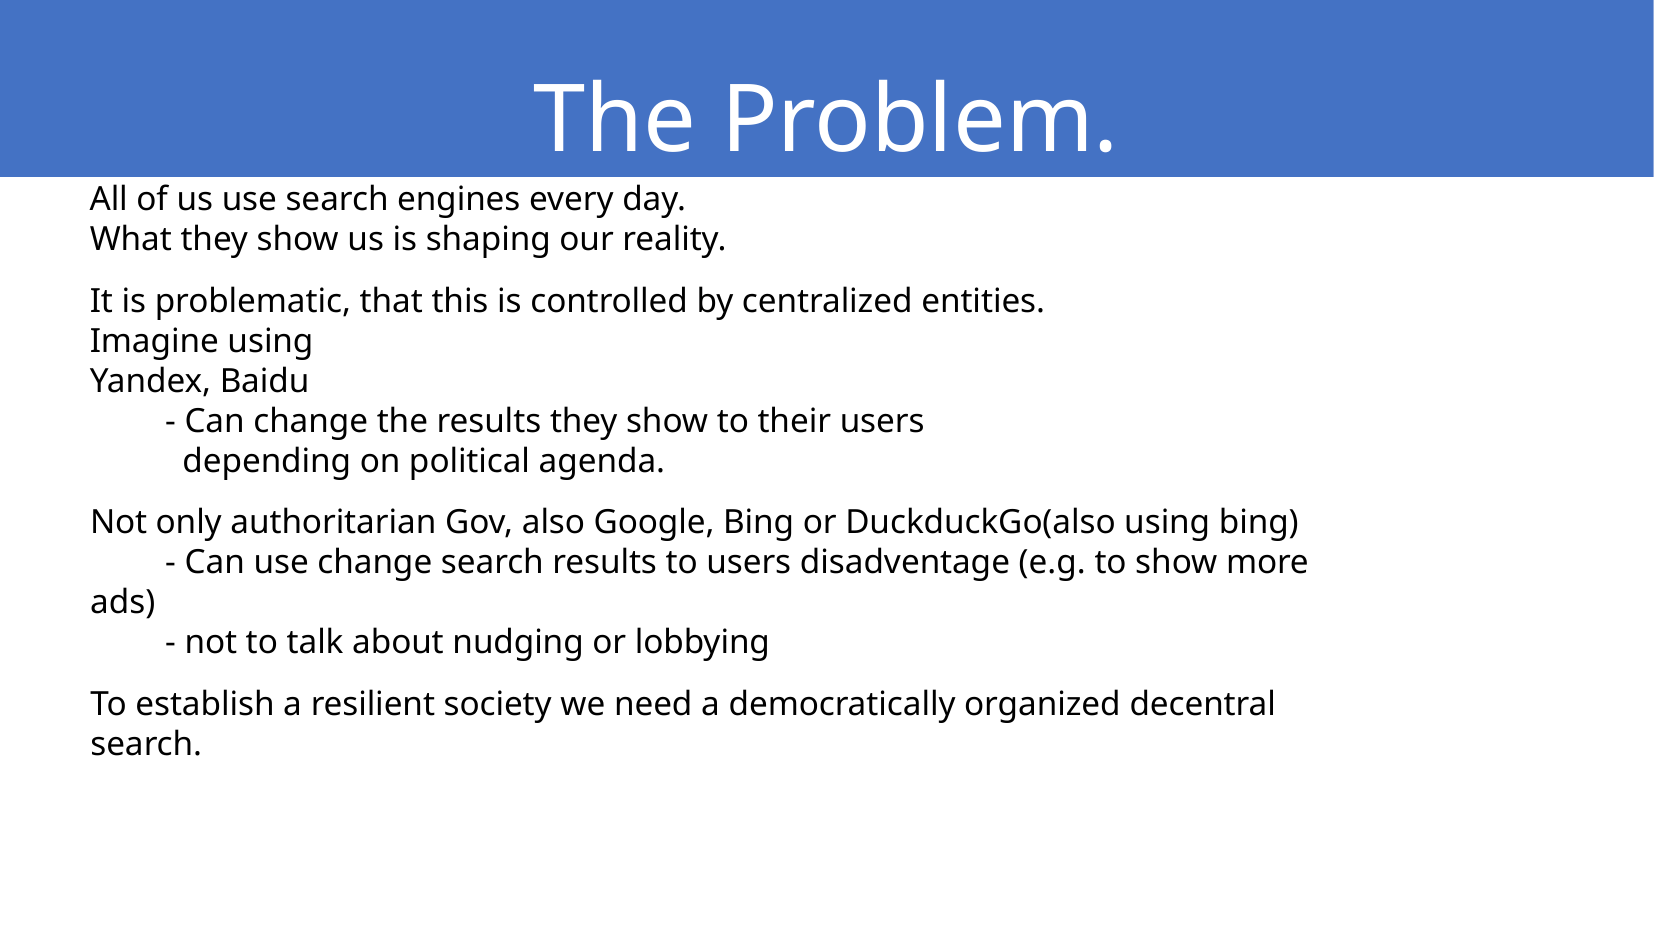

# The Problem.
All of us use search engines every day.
What they show us is shaping our reality.
It is problematic, that this is controlled by centralized entities.
Imagine using
Yandex, Baidu
	- Can change the results they show to their users
	 depending on political agenda.
Not only authoritarian Gov, also Google, Bing or DuckduckGo(also using bing)
	- Can use change search results to users disadventage (e.g. to show more ads)
	- not to talk about nudging or lobbying
To establish a resilient society we need a democratically organized decentral search.